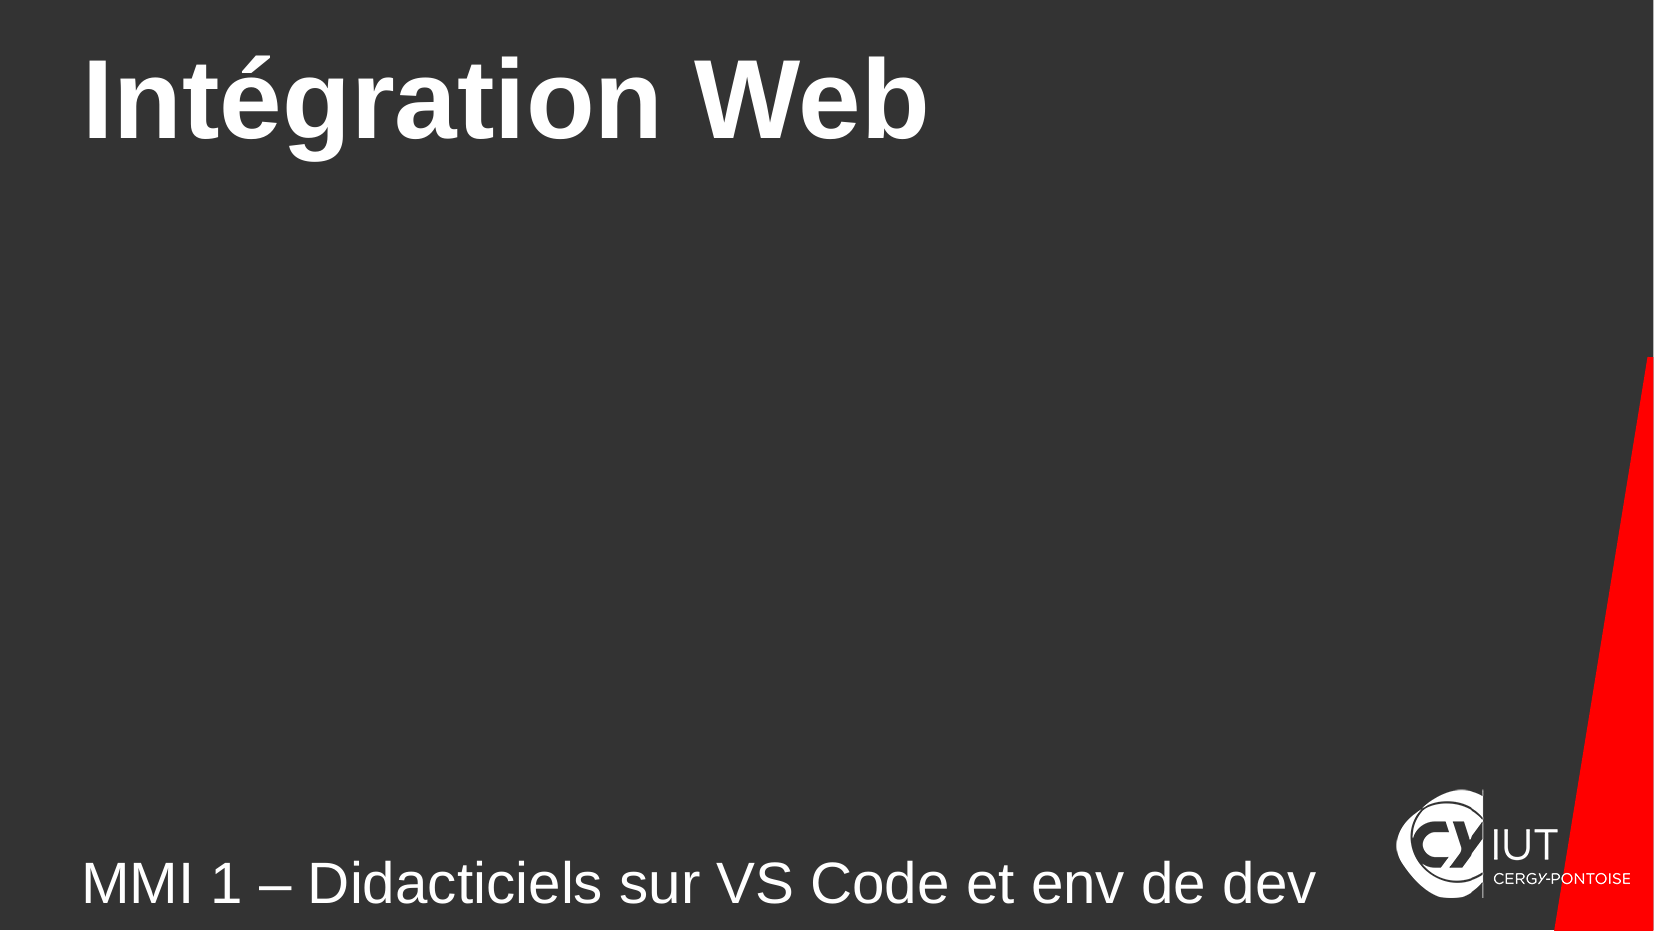

# Intégration Web
MMI 1 – Didacticiels sur VS Code et env de dev